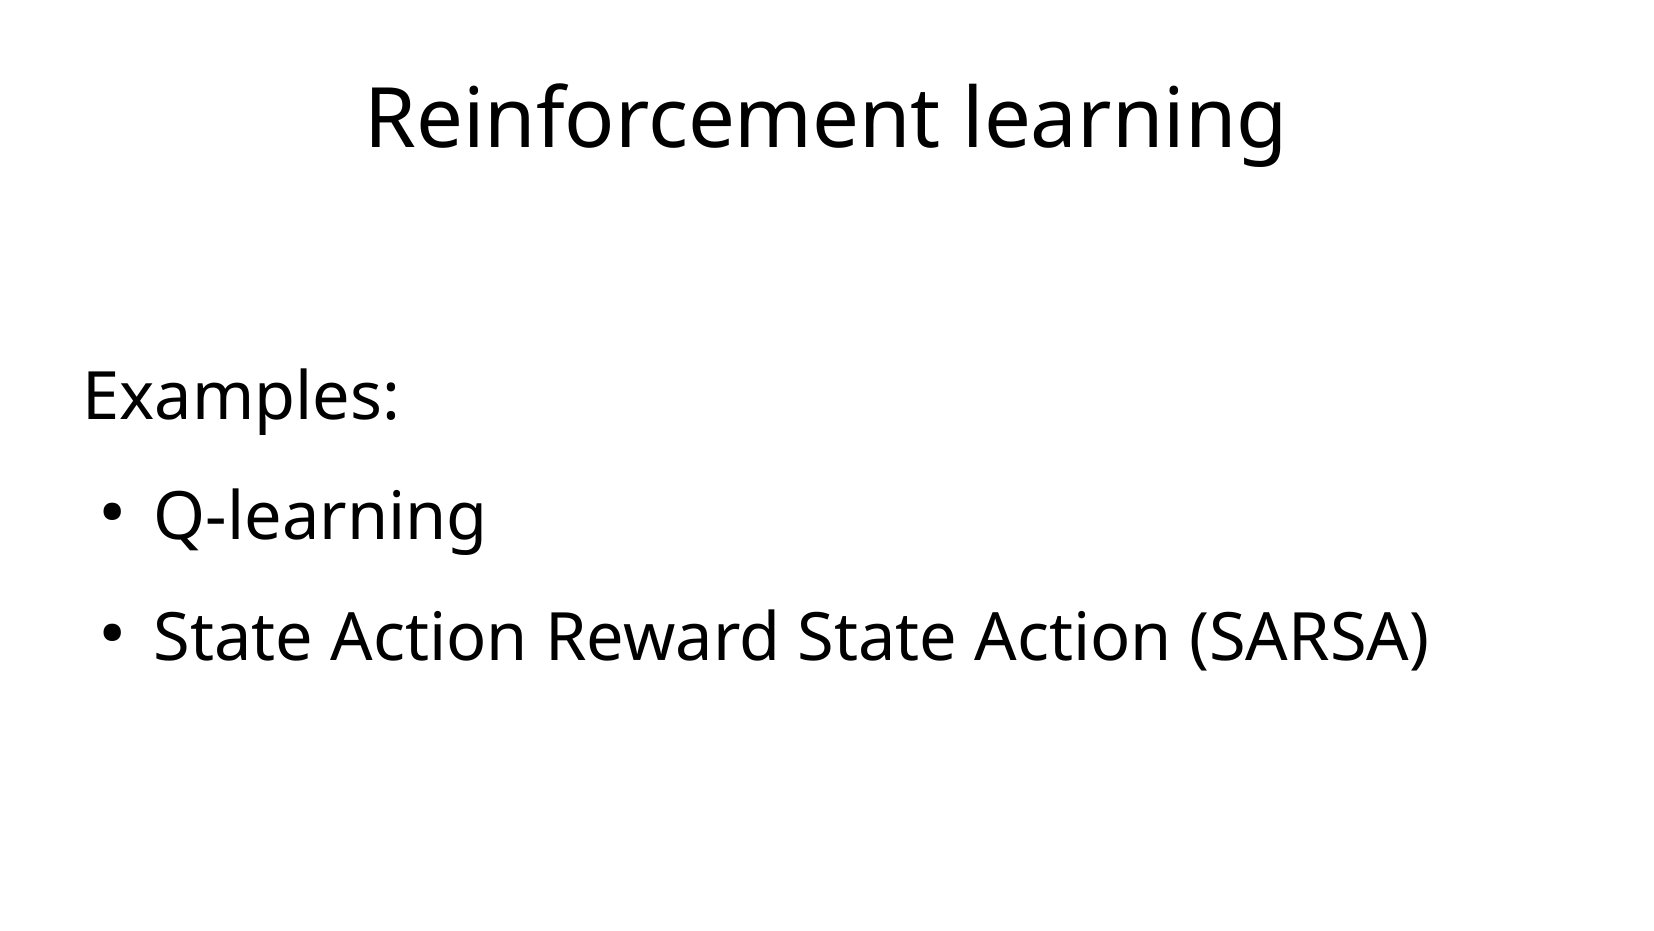

# Reinforcement learning
Examples:
Q-learning
State Action Reward State Action (SARSA)